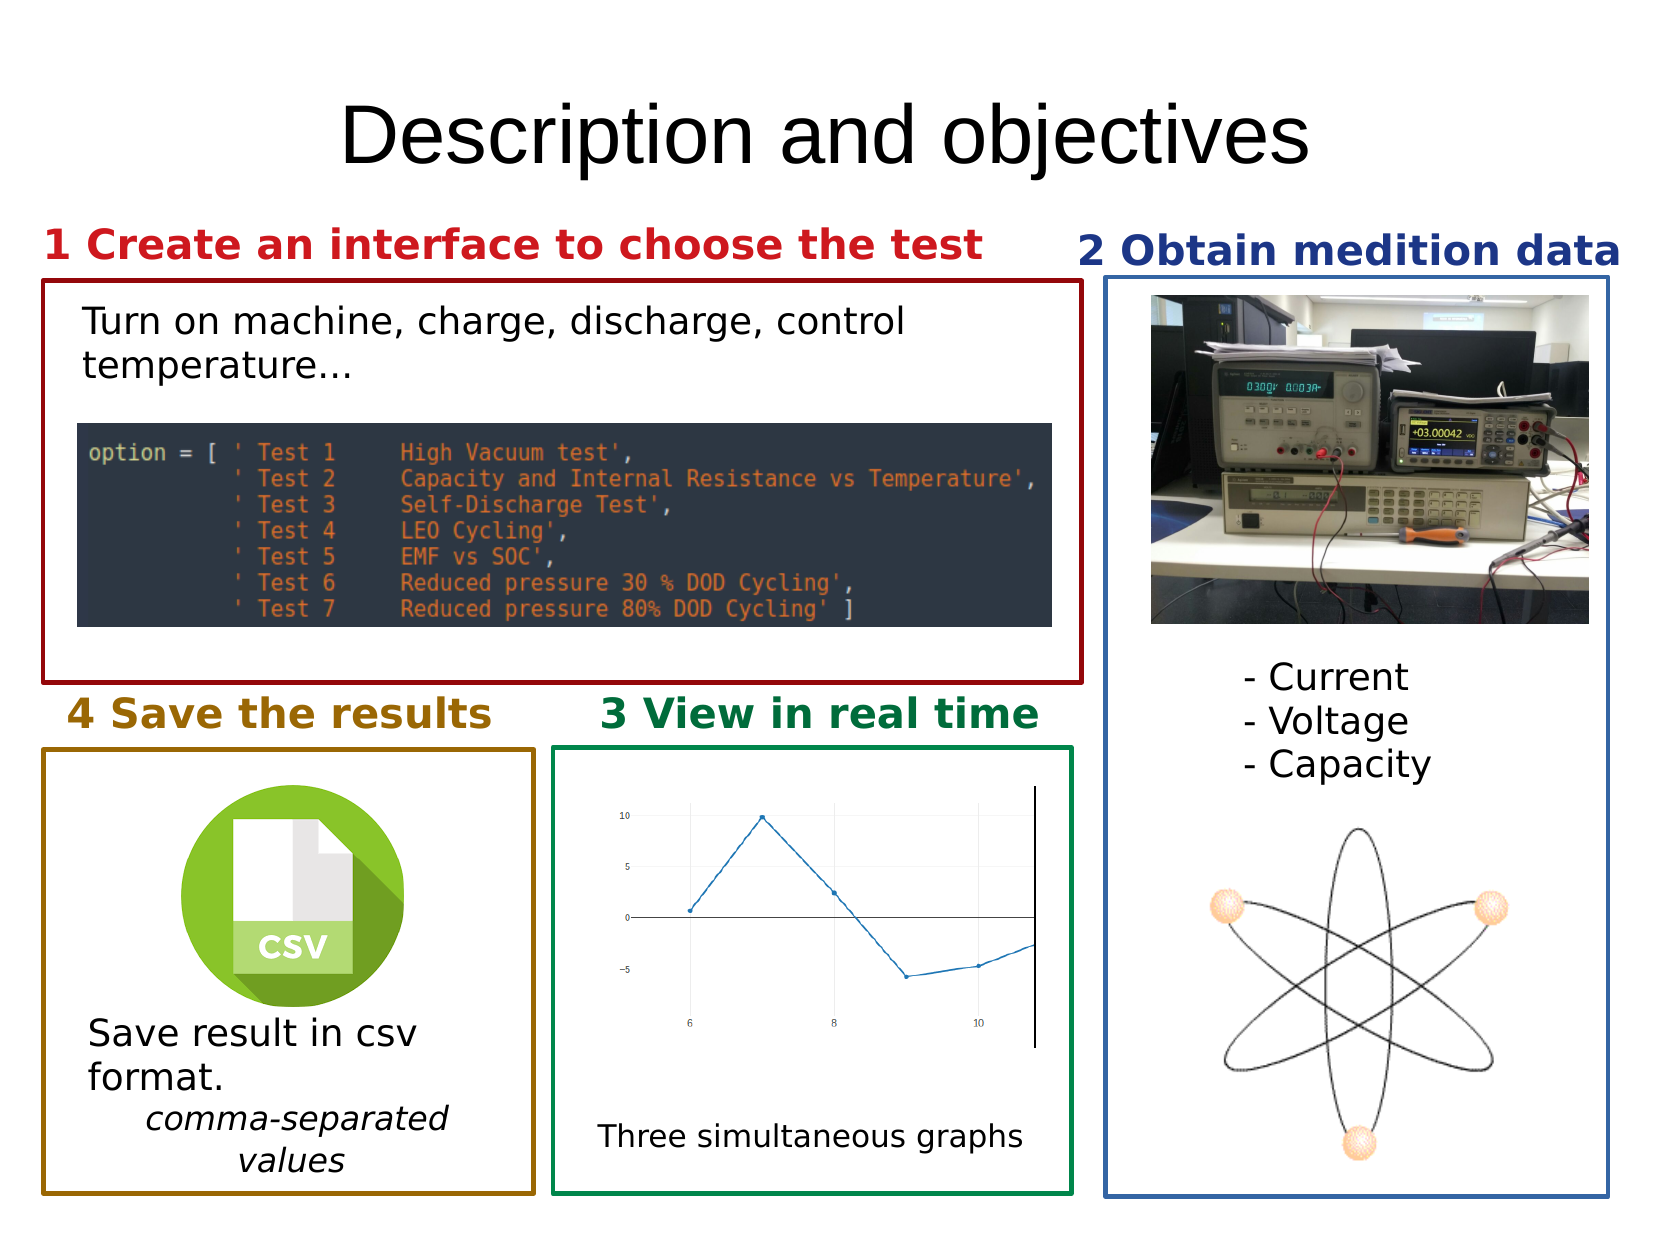

Description and objectives
1 Create an interface to choose the test
2 Obtain medition data
Turn on machine, charge, discharge, control temperature...
- Current
- Voltage
- Capacity
4 Save the results
3 View in real time
Save result in csv format.
comma-separated values
Three simultaneous graphs
4